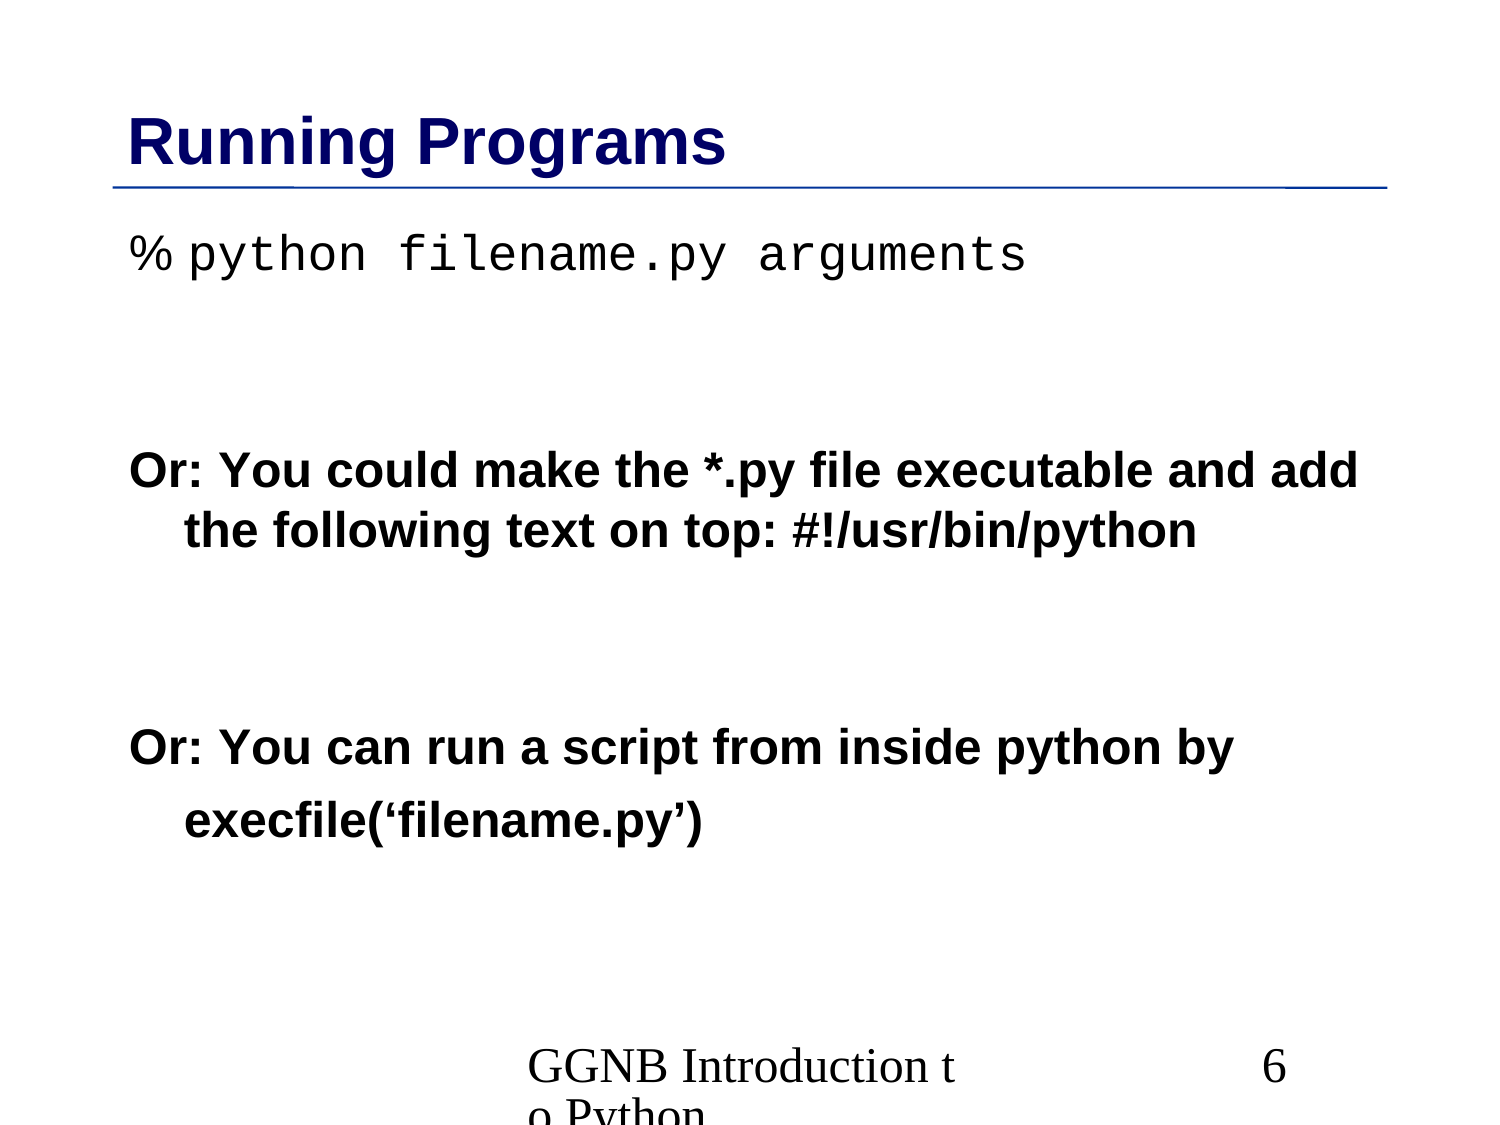

# Running Programs
% python filename.py arguments
Or: You could make the *.py file executable and add the following text on top: #!/usr/bin/python
Or: You can run a script from inside python by
	execfile(‘filename.py’)
6
GGNB Introduction to Python